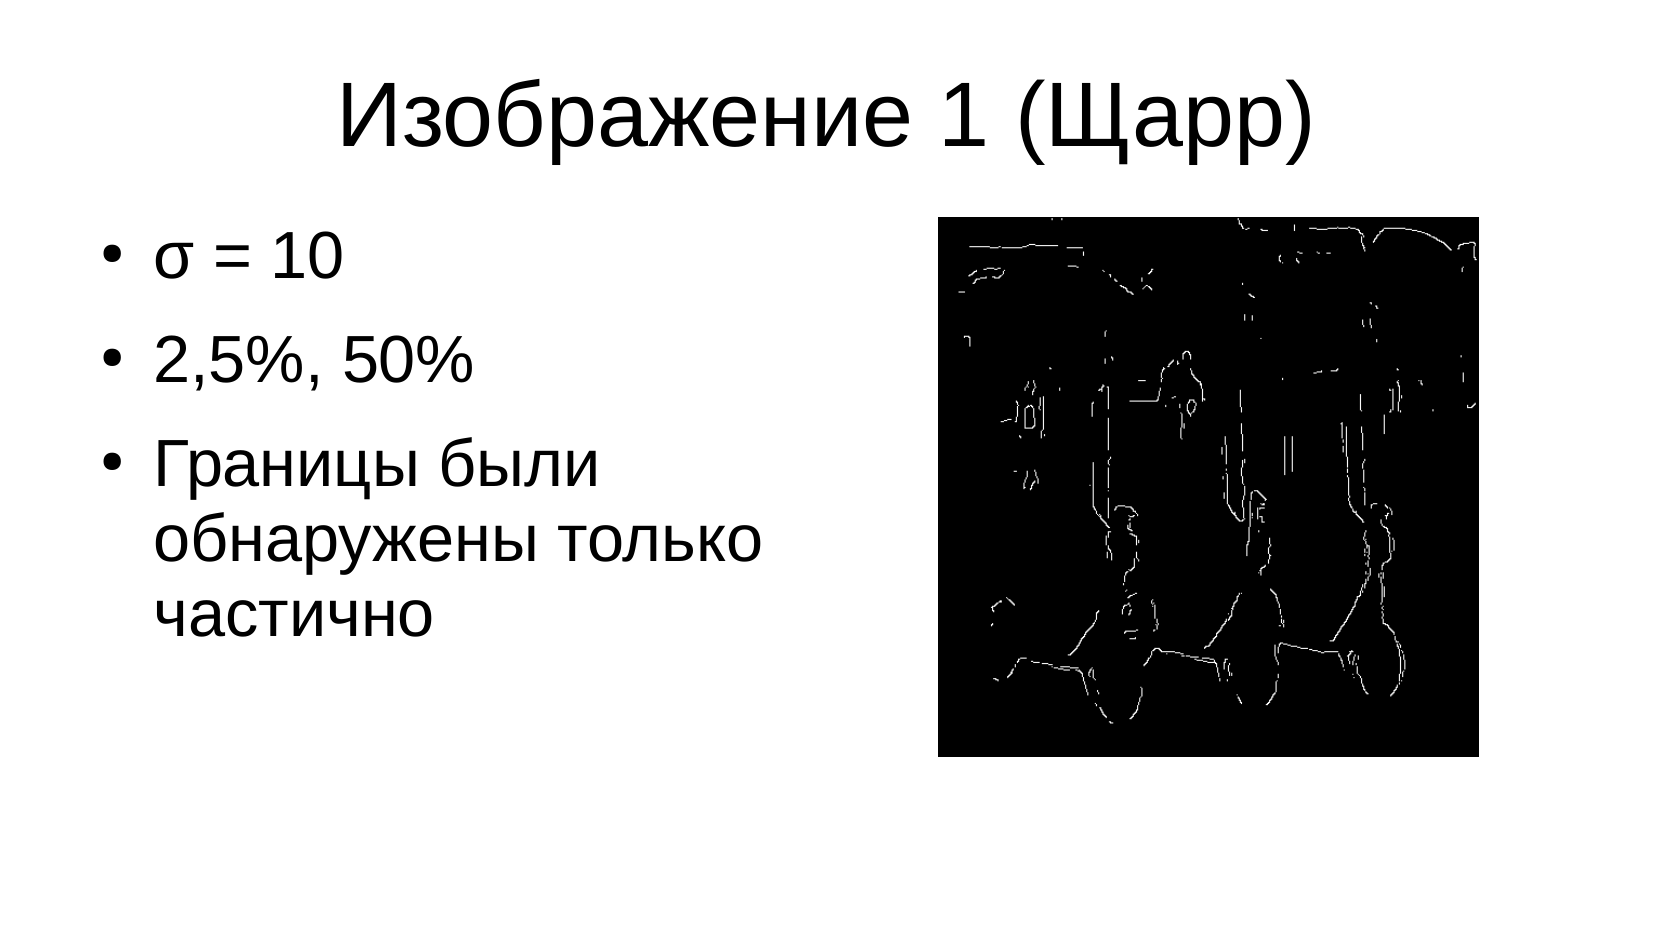

# Изображение 1 (Щарр)
σ = 10
2,5%, 50%
Границы были обнаружены только частично